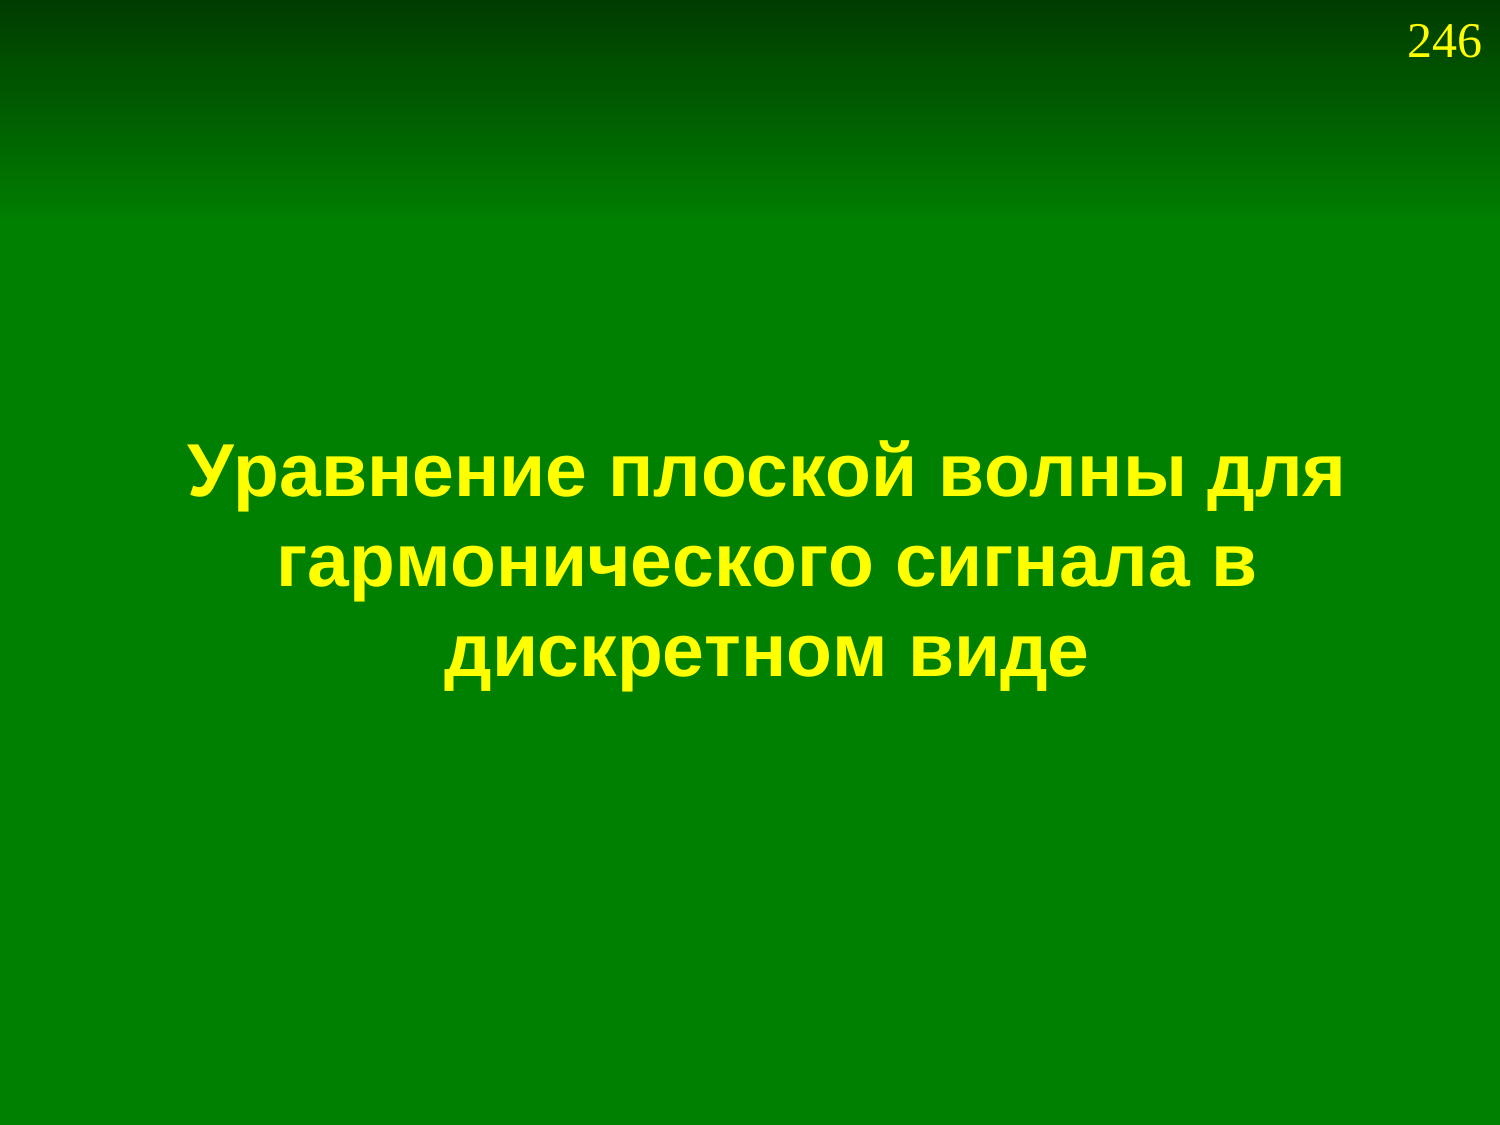

# Уравнение плоской волны для гармонического сигнала в дискретном виде